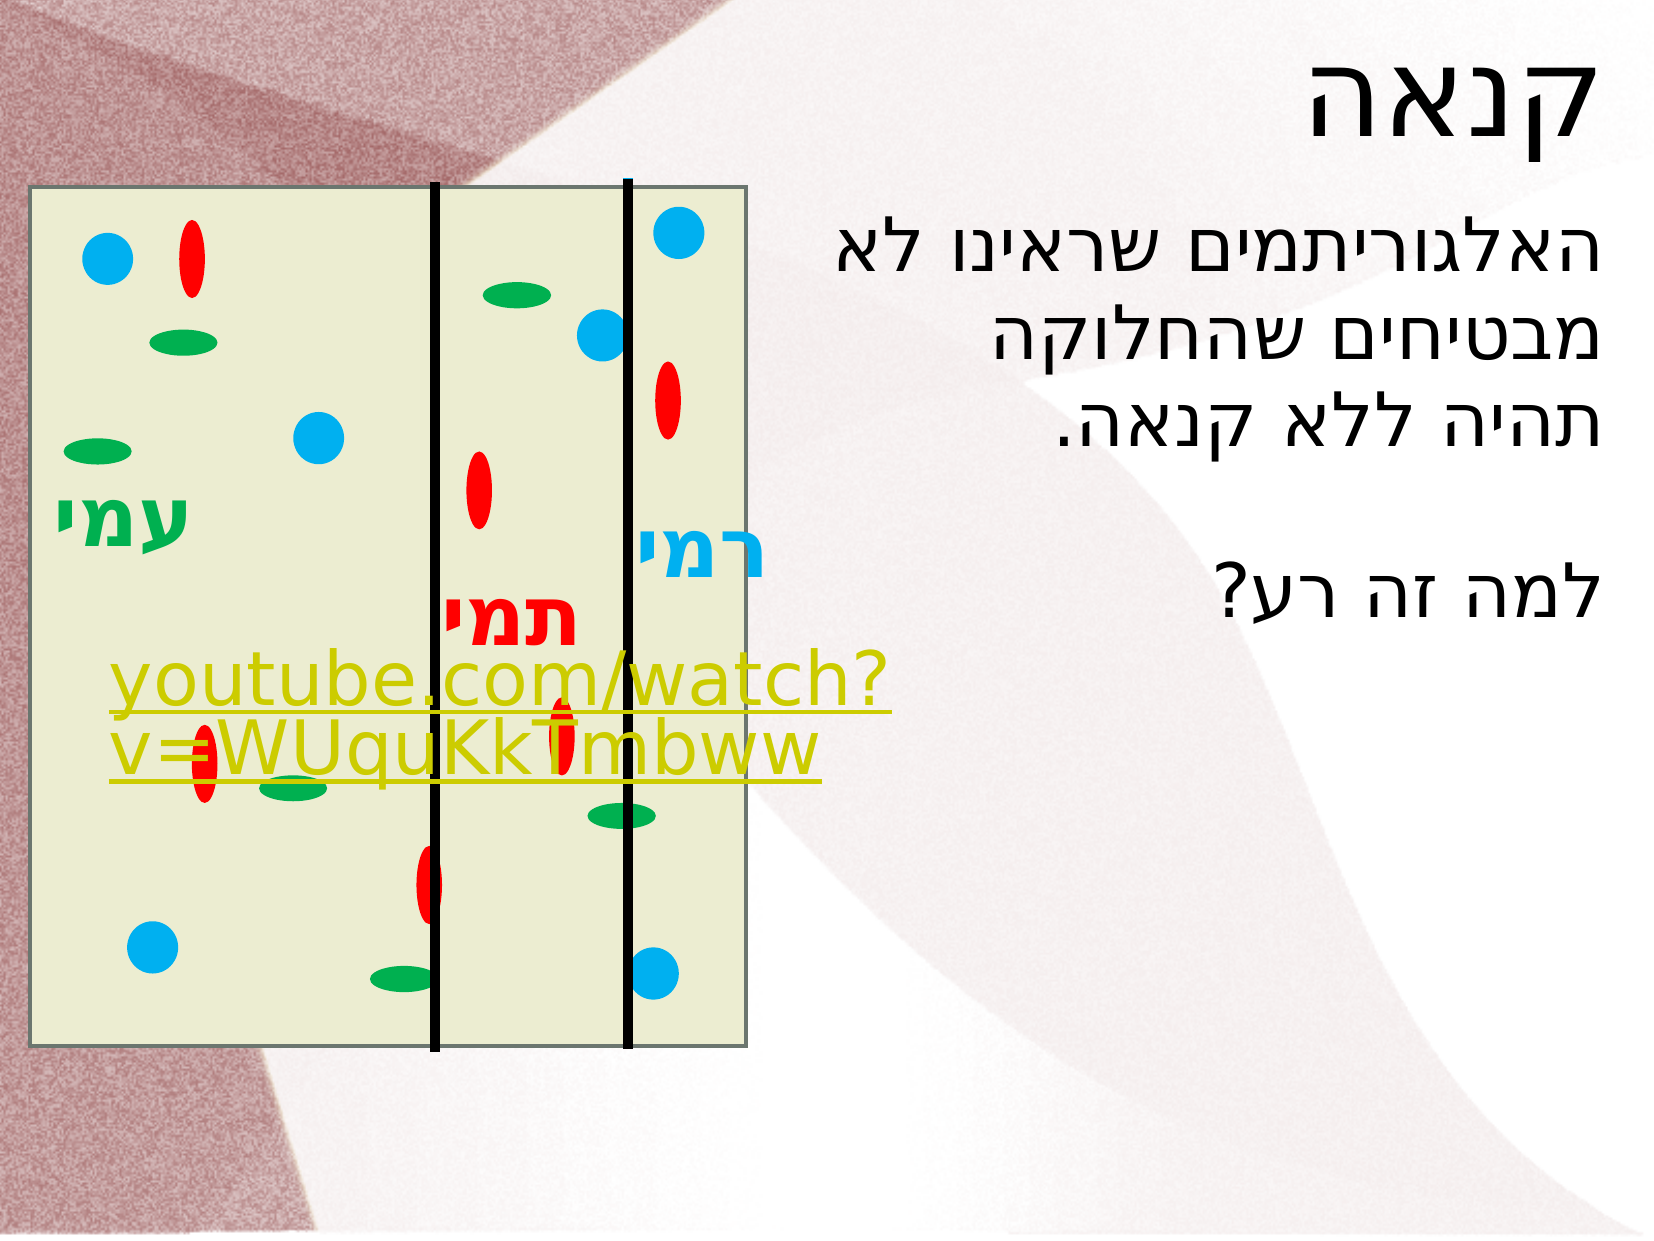

# קנאה
האלגוריתמים שראינו לא מבטיחים שהחלוקה תהיה ללא קנאה.
למה זה רע?
youtube.com/watch?v=WUquKkTmbww
עמי
רמי
תמי